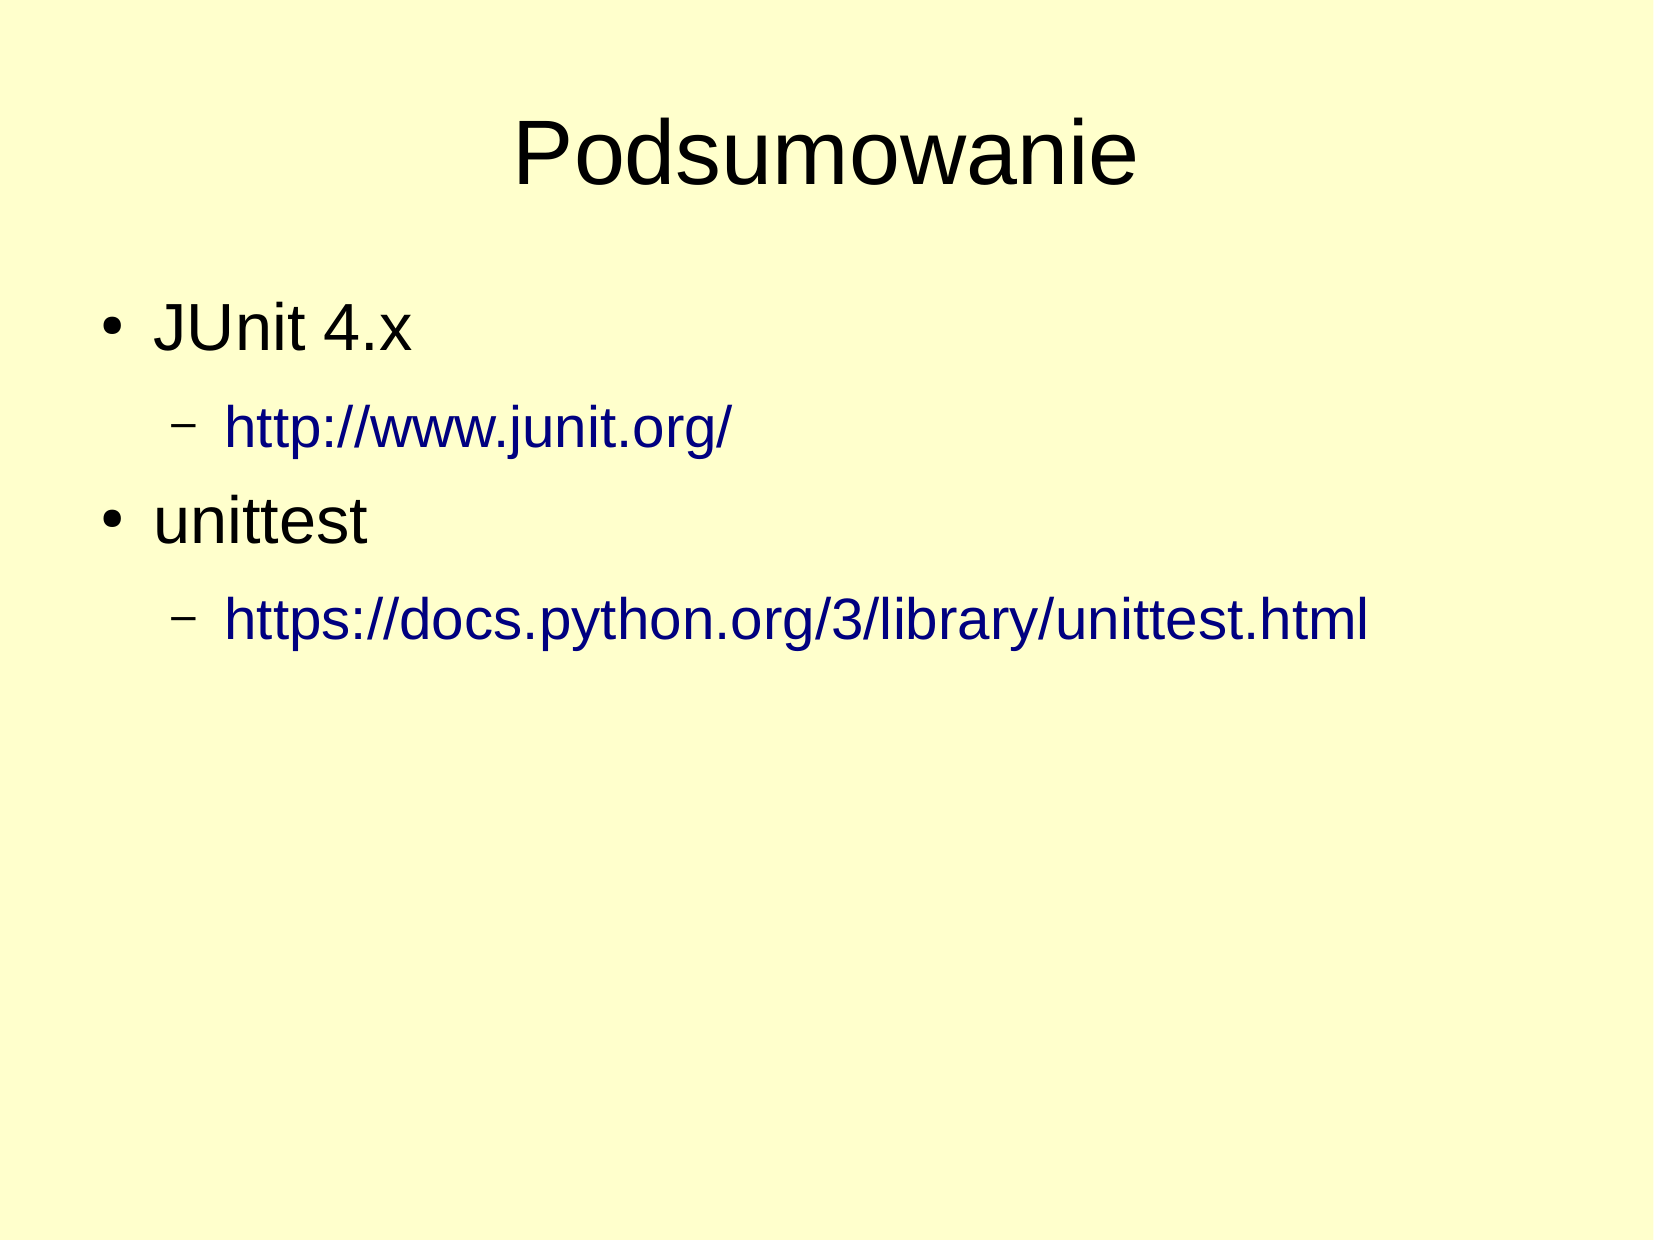

# Podsumowanie
JUnit 4.x
http://www.junit.org/
unittest
https://docs.python.org/3/library/unittest.html